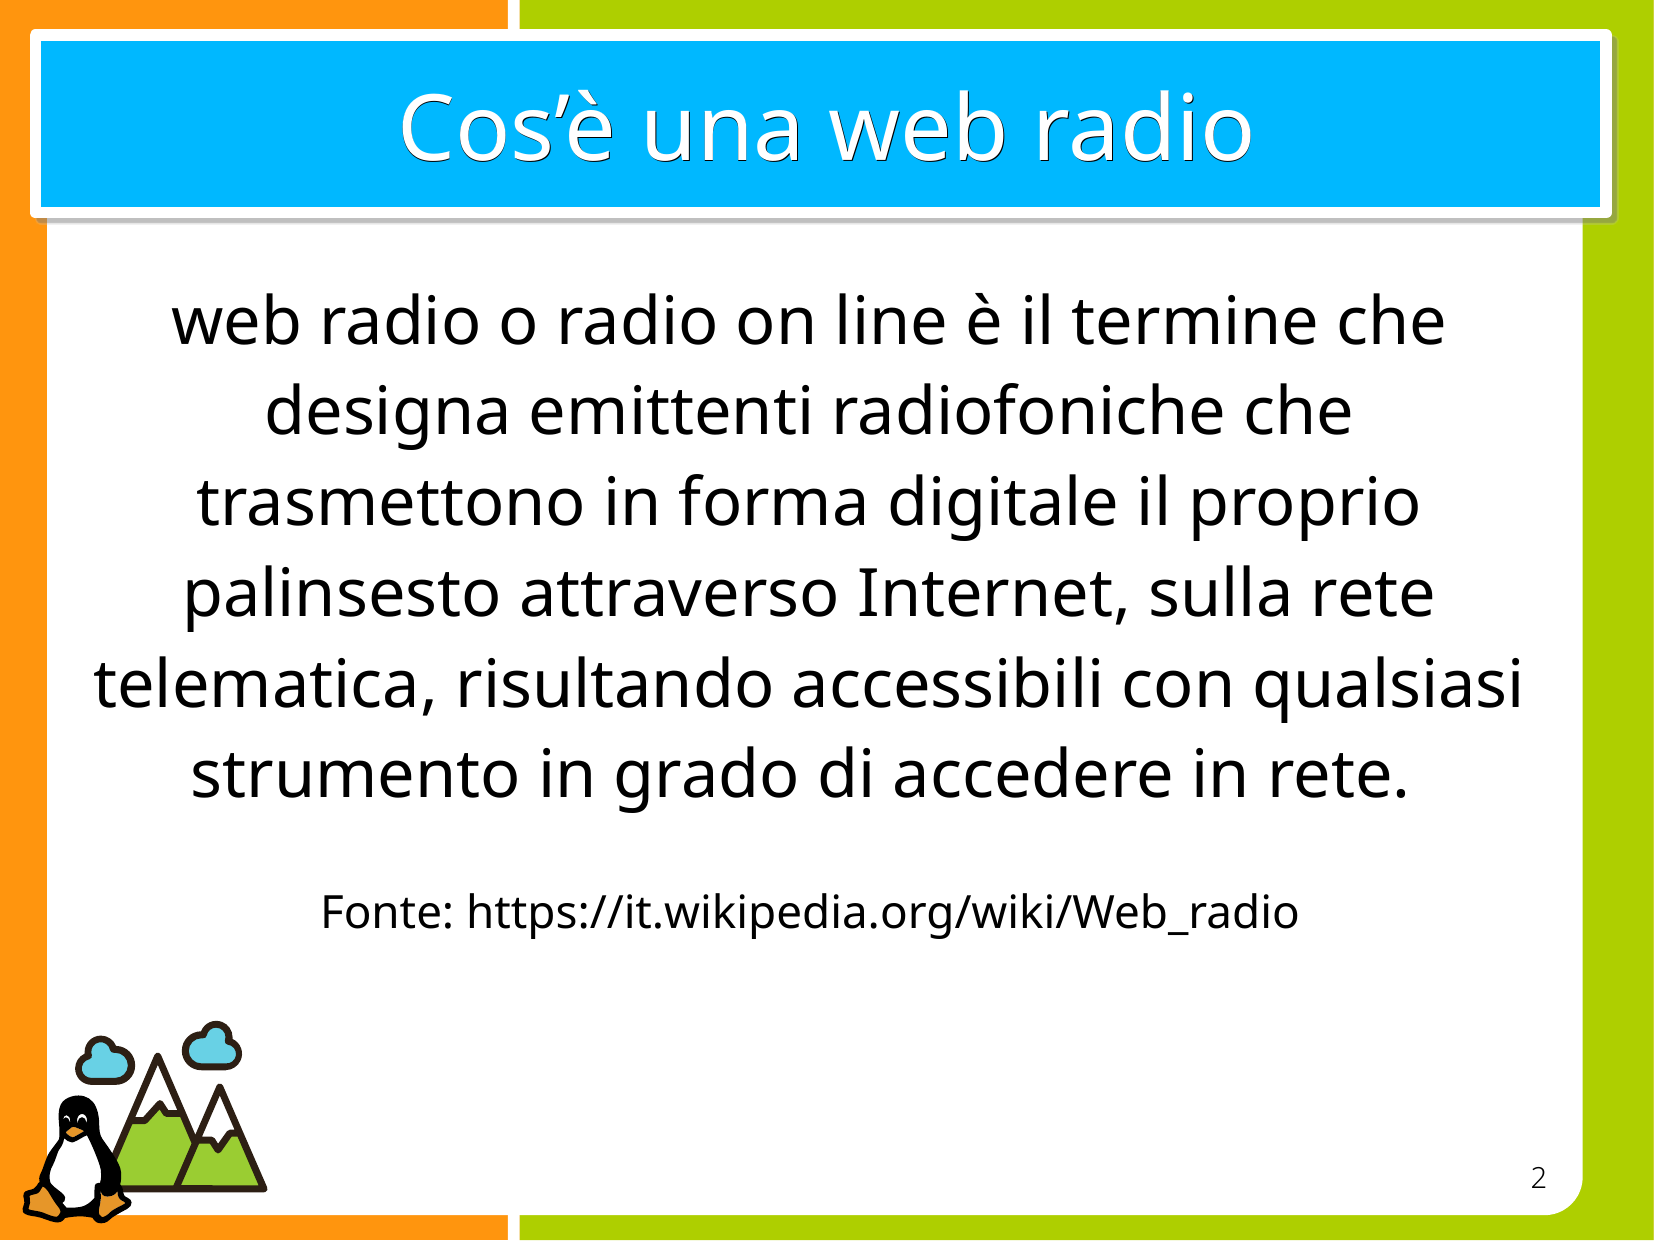

# Cos’è una web radio
web radio o radio on line è il termine che designa emittenti radiofoniche che trasmettono in forma digitale il proprio palinsesto attraverso Internet, sulla rete telematica, risultando accessibili con qualsiasi strumento in grado di accedere in rete.
Fonte: https://it.wikipedia.org/wiki/Web_radio
2